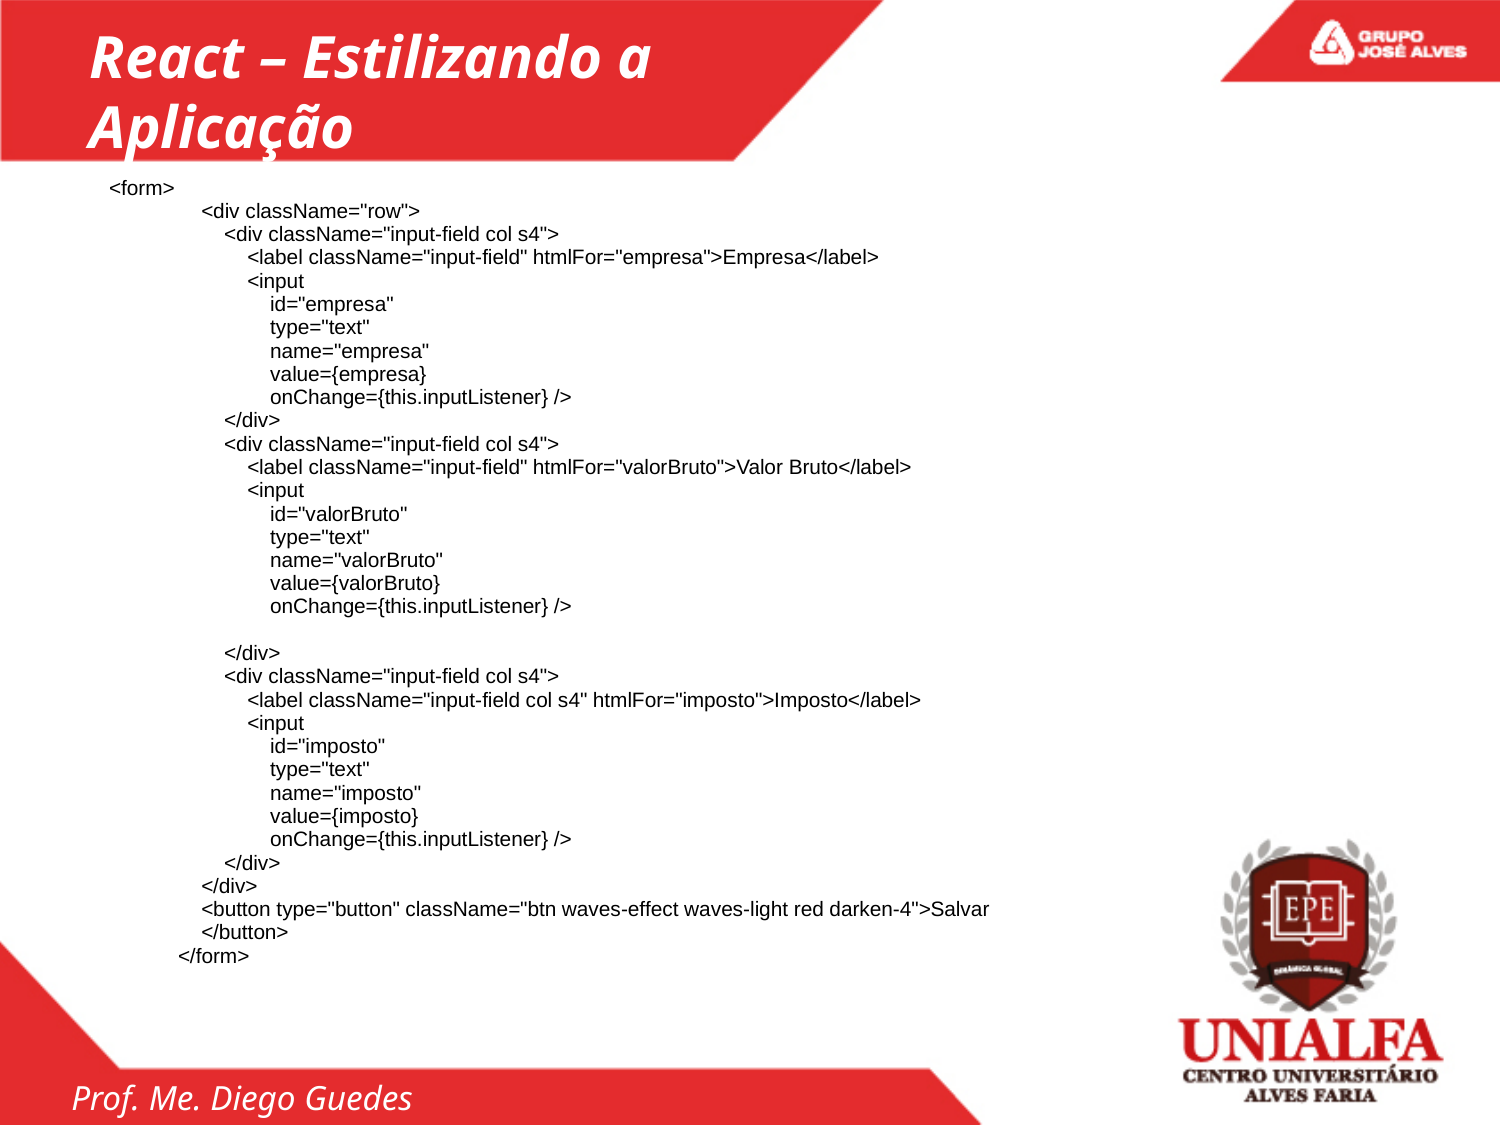

React – Estilizando a Aplicação
<form>
 <div className="row">
 <div className="input-field col s4">
 <label className="input-field" htmlFor="empresa">Empresa</label>
 <input
 id="empresa"
 type="text"
 name="empresa"
 value={empresa}
 onChange={this.inputListener} />
 </div>
 <div className="input-field col s4">
 <label className="input-field" htmlFor="valorBruto">Valor Bruto</label>
 <input
 id="valorBruto"
 type="text"
 name="valorBruto"
 value={valorBruto}
 onChange={this.inputListener} />
 </div>
 <div className="input-field col s4">
 <label className="input-field col s4" htmlFor="imposto">Imposto</label>
 <input
 id="imposto"
 type="text"
 name="imposto"
 value={imposto}
 onChange={this.inputListener} />
 </div>
 </div>
 <button type="button" className="btn waves-effect waves-light red darken-4">Salvar
 </button>
 </form>
Prof. Me. Diego Guedes